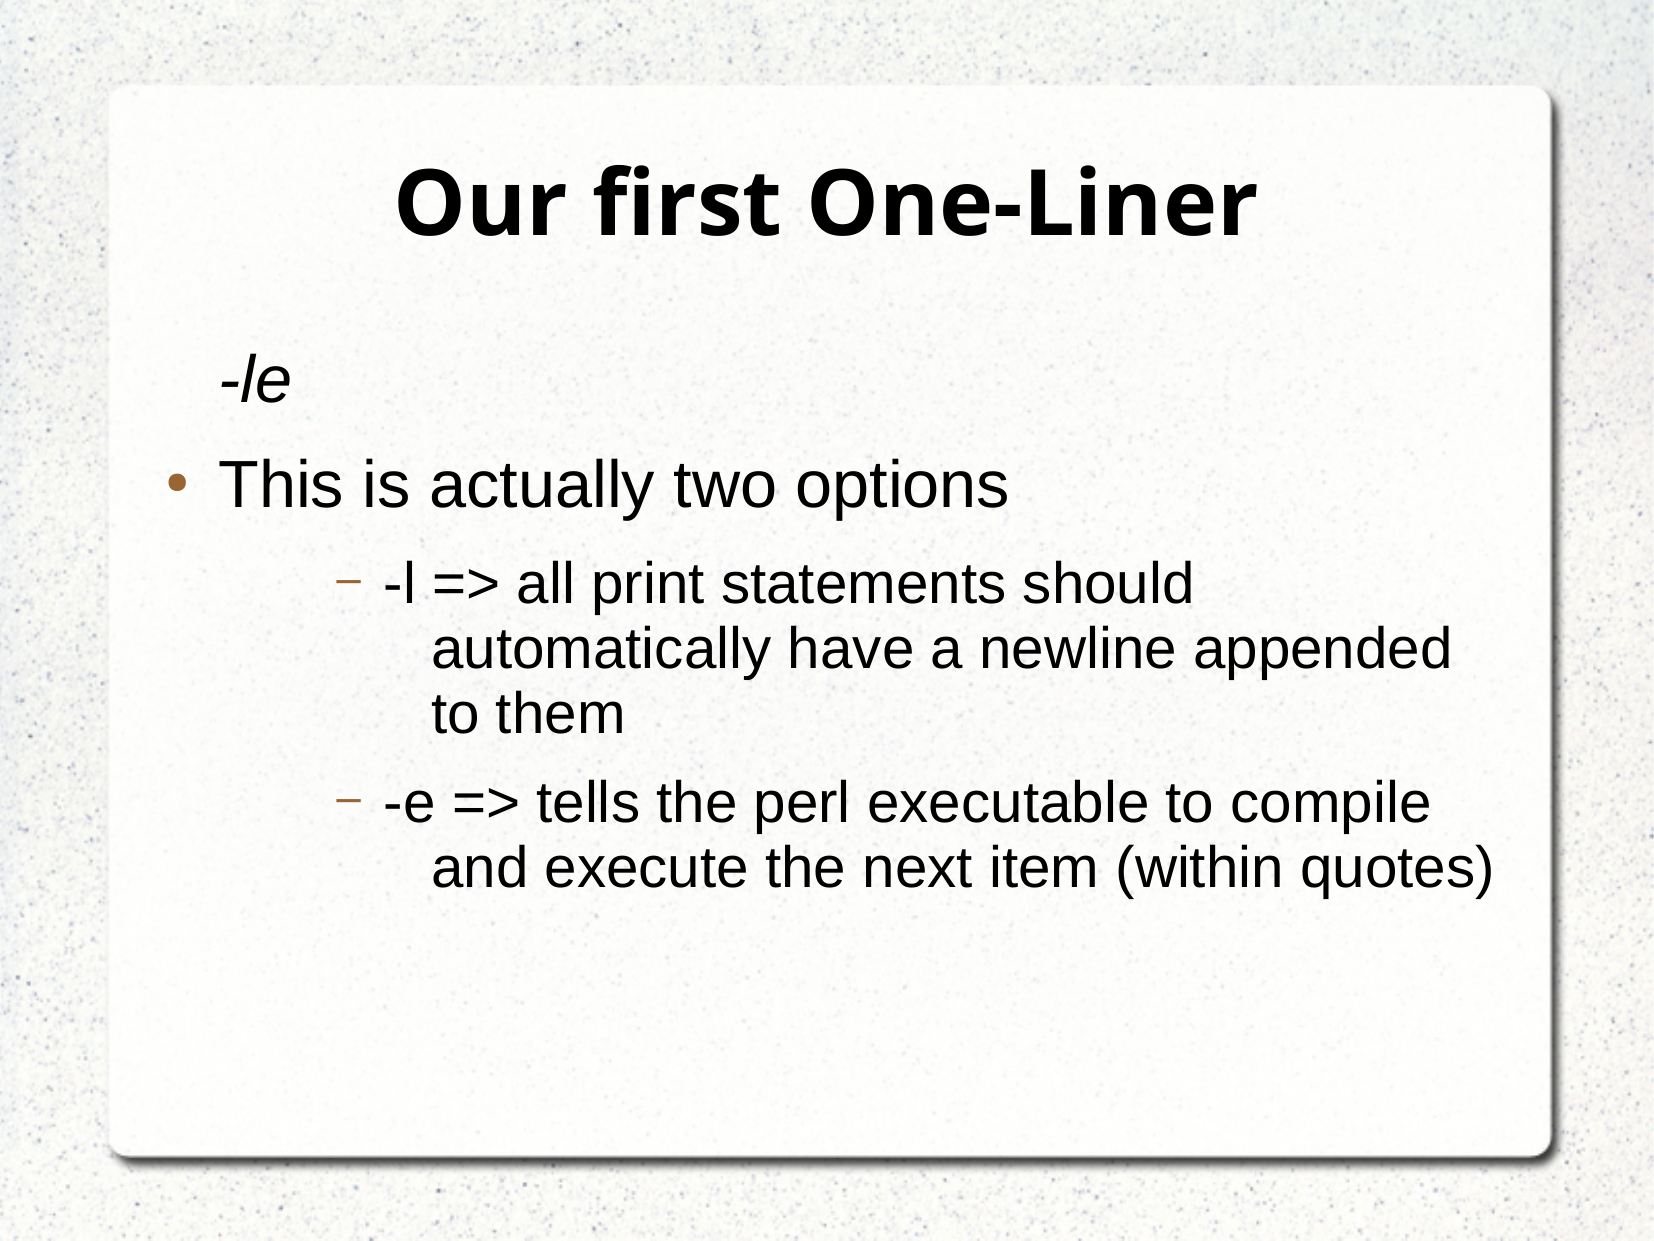

# Our first One-Liner
-le
This is actually two options
-l => all print statements should automatically have a newline appended to them
-e => tells the perl executable to compile and execute the next item (within quotes)